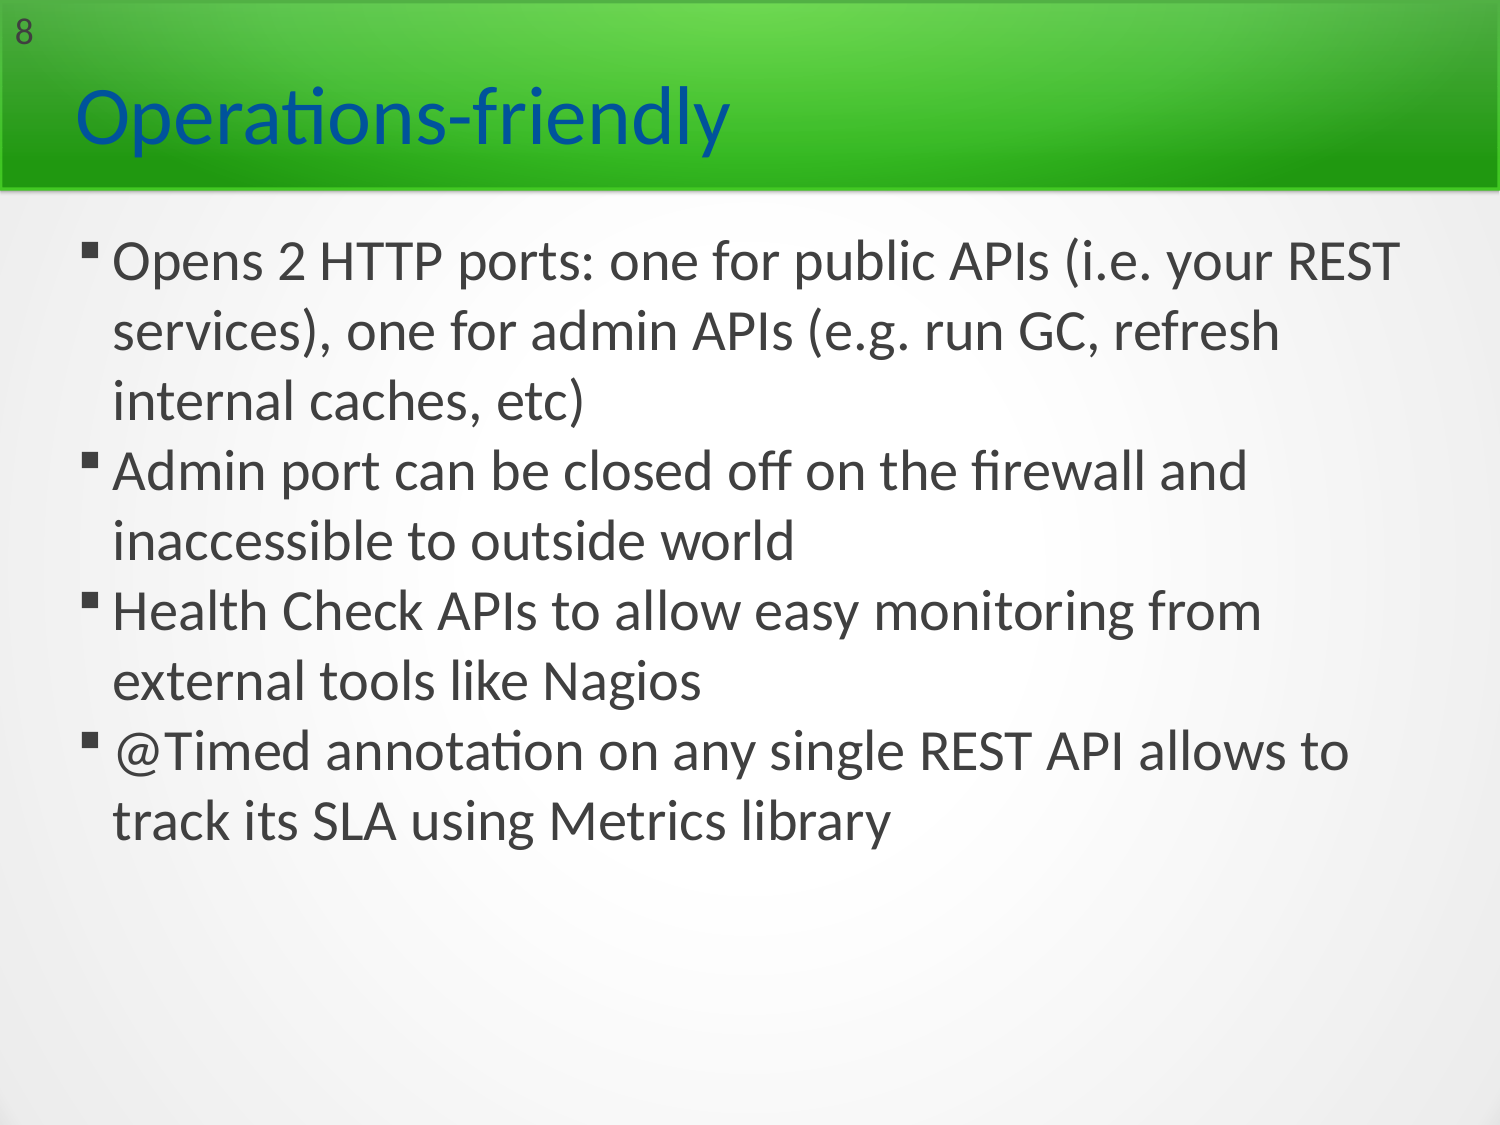

Operations-friendly
Opens 2 HTTP ports: one for public APIs (i.e. your REST services), one for admin APIs (e.g. run GC, refresh internal caches, etc)
Admin port can be closed off on the firewall and inaccessible to outside world
Health Check APIs to allow easy monitoring from external tools like Nagios
@Timed annotation on any single REST API allows to track its SLA using Metrics library